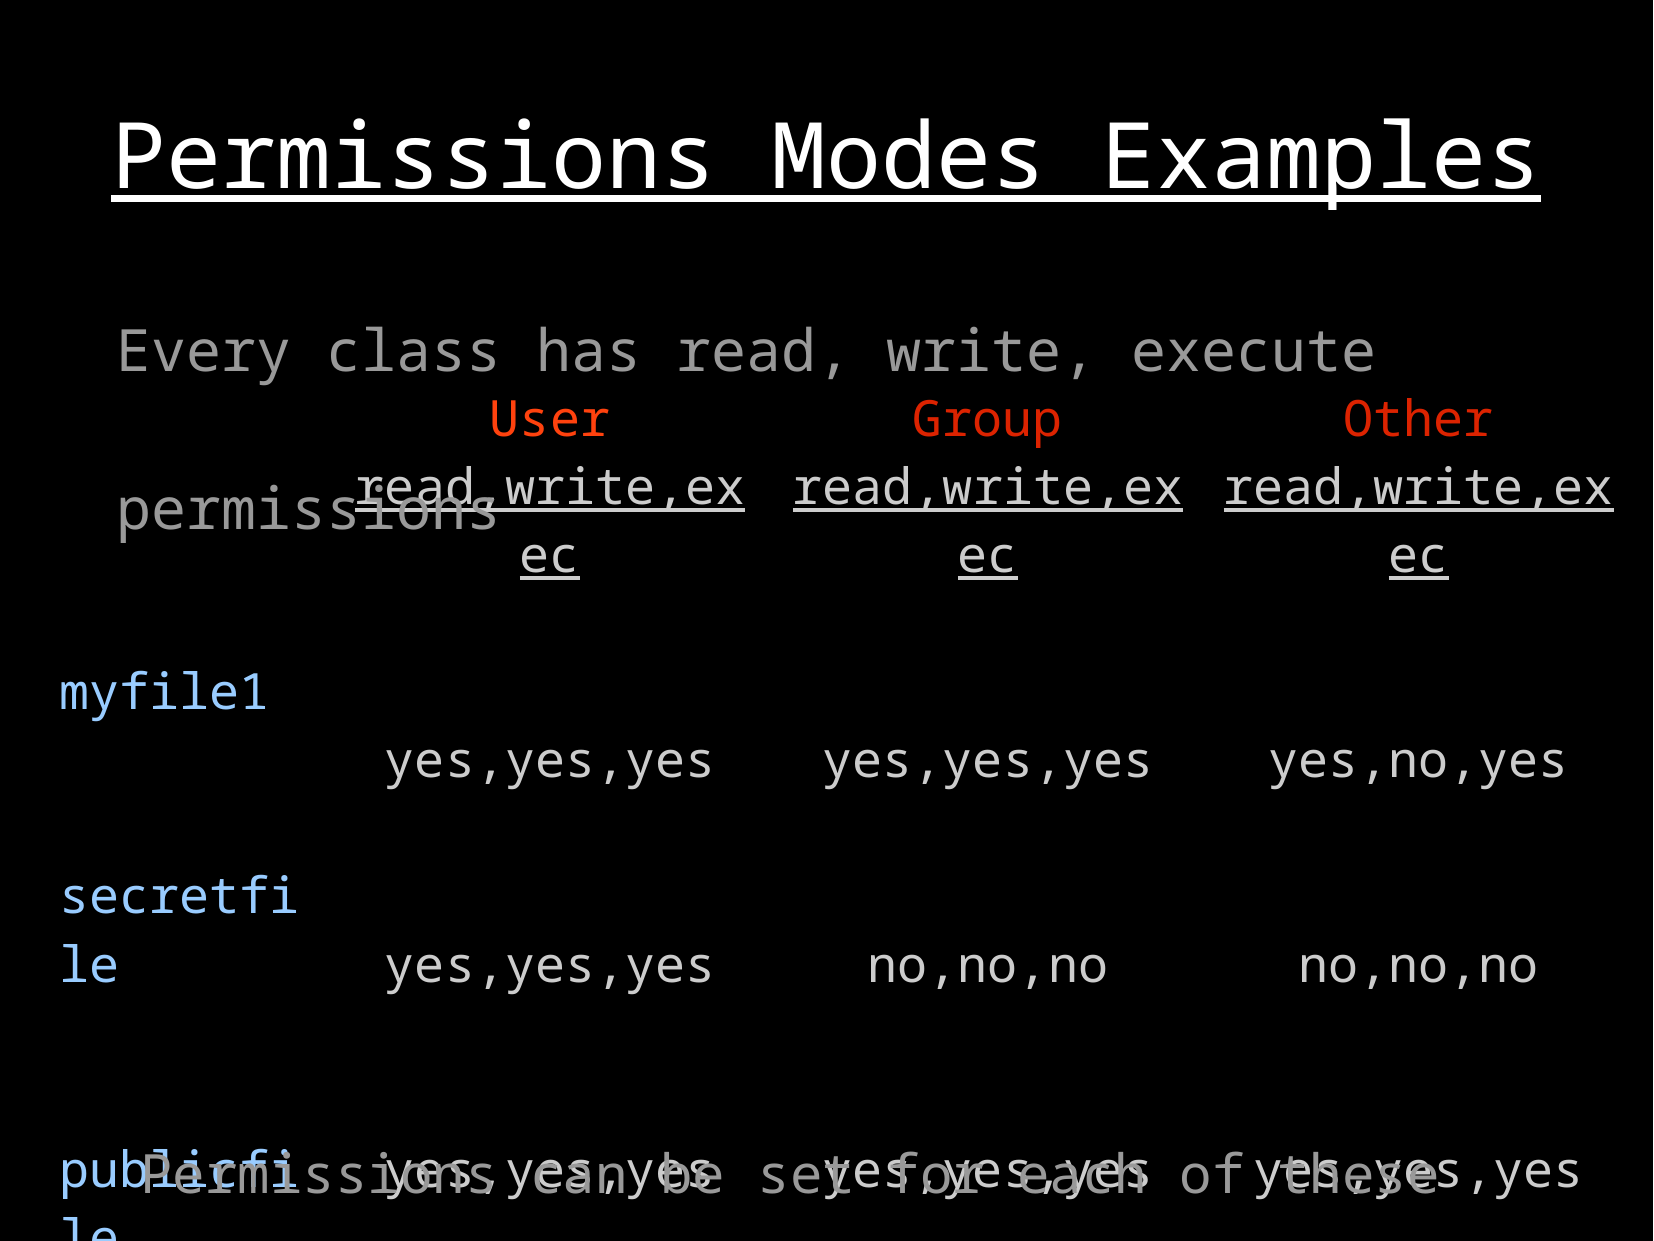

# Permissions Modes Examples
Every class has read, write, execute permissions
| myfile1 secretfile publicfile | User read,write,exec yes,yes,yes yes,yes,yes yes,yes,yes | Group read,write,exec yes,yes,yes no,no,no yes,yes,yes | Other read,write,exec yes,no,yes no,no,no yes,yes,yes |
| --- | --- | --- | --- |
Permissions can be set for each of these classes